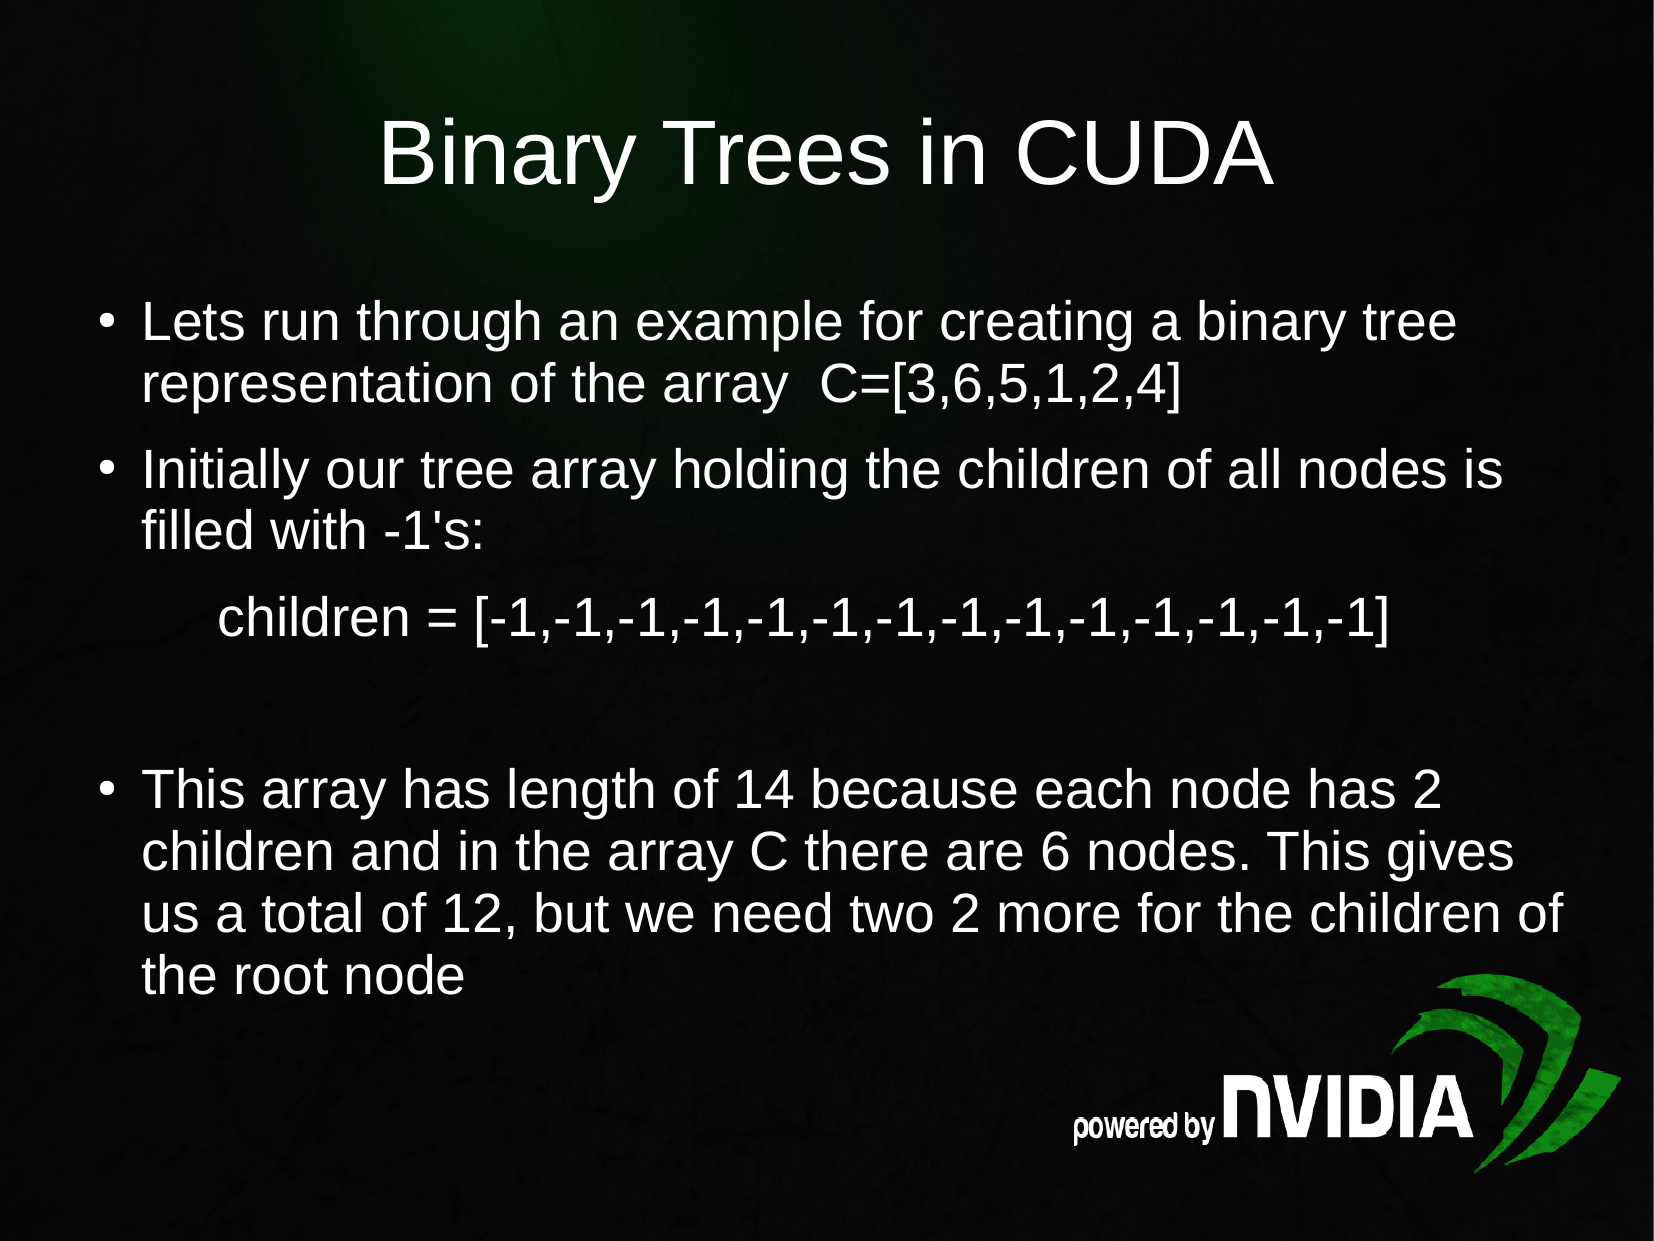

# Binary Trees in CUDA
Lets run through an example for creating a binary tree representation of the array C=[3,6,5,1,2,4]
Initially our tree array holding the children of all nodes is filled with -1's:
 children = [-1,-1,-1,-1,-1,-1,-1,-1,-1,-1,-1,-1,-1,-1]
This array has length of 14 because each node has 2 children and in the array C there are 6 nodes. This gives us a total of 12, but we need two 2 more for the children of the root node